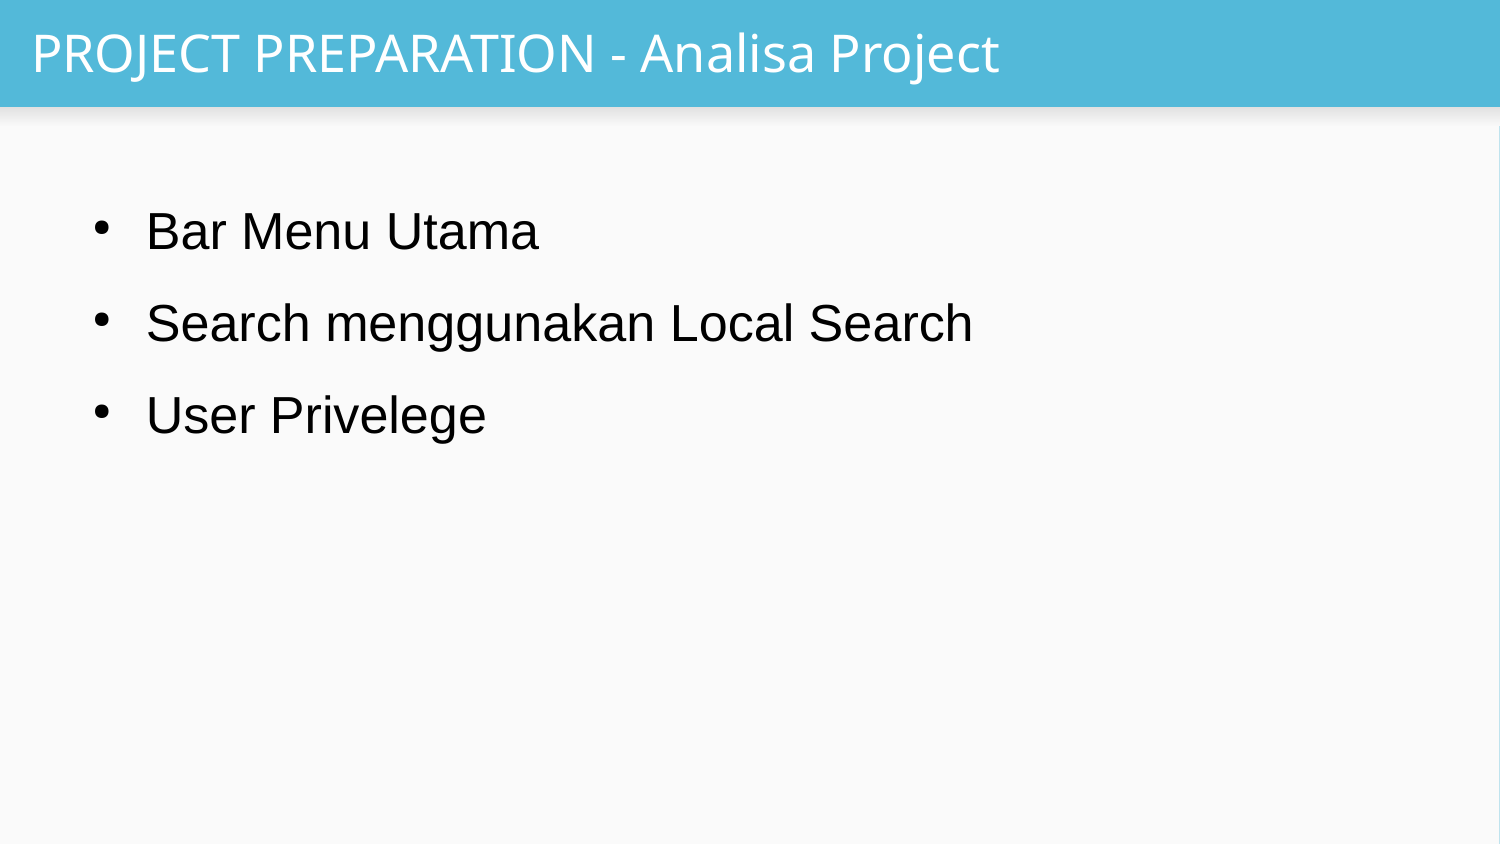

# PROJECT PREPARATION - Analisa Project
Bar Menu Utama
Search menggunakan Local Search
User Privelege